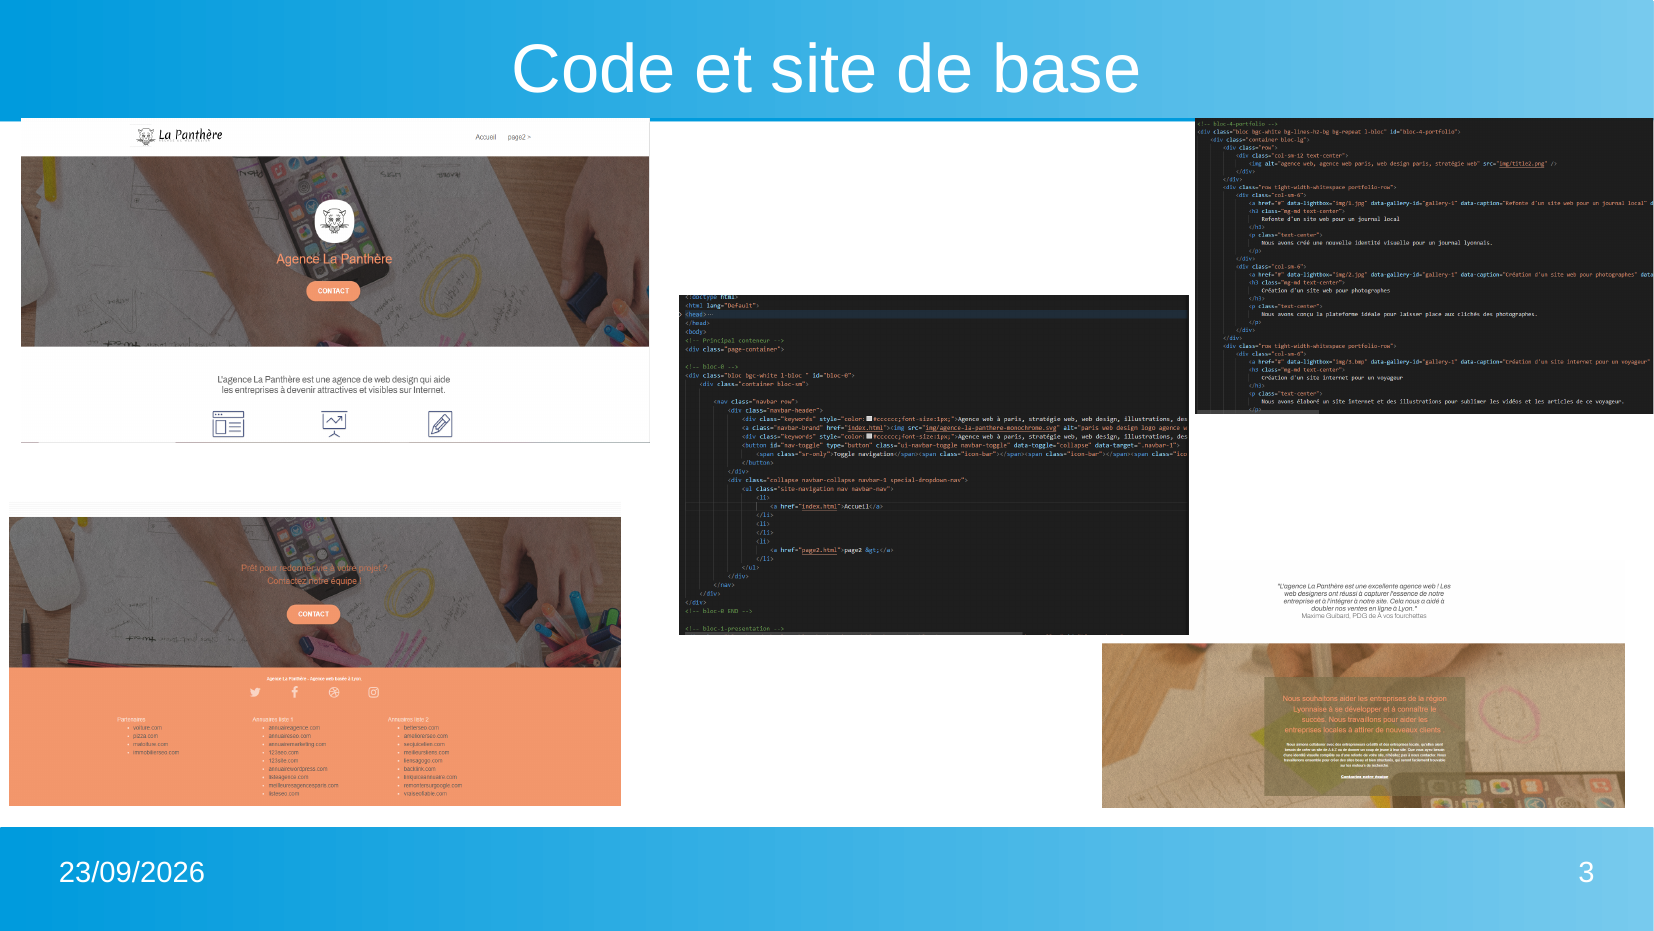

# Code et site de base
3